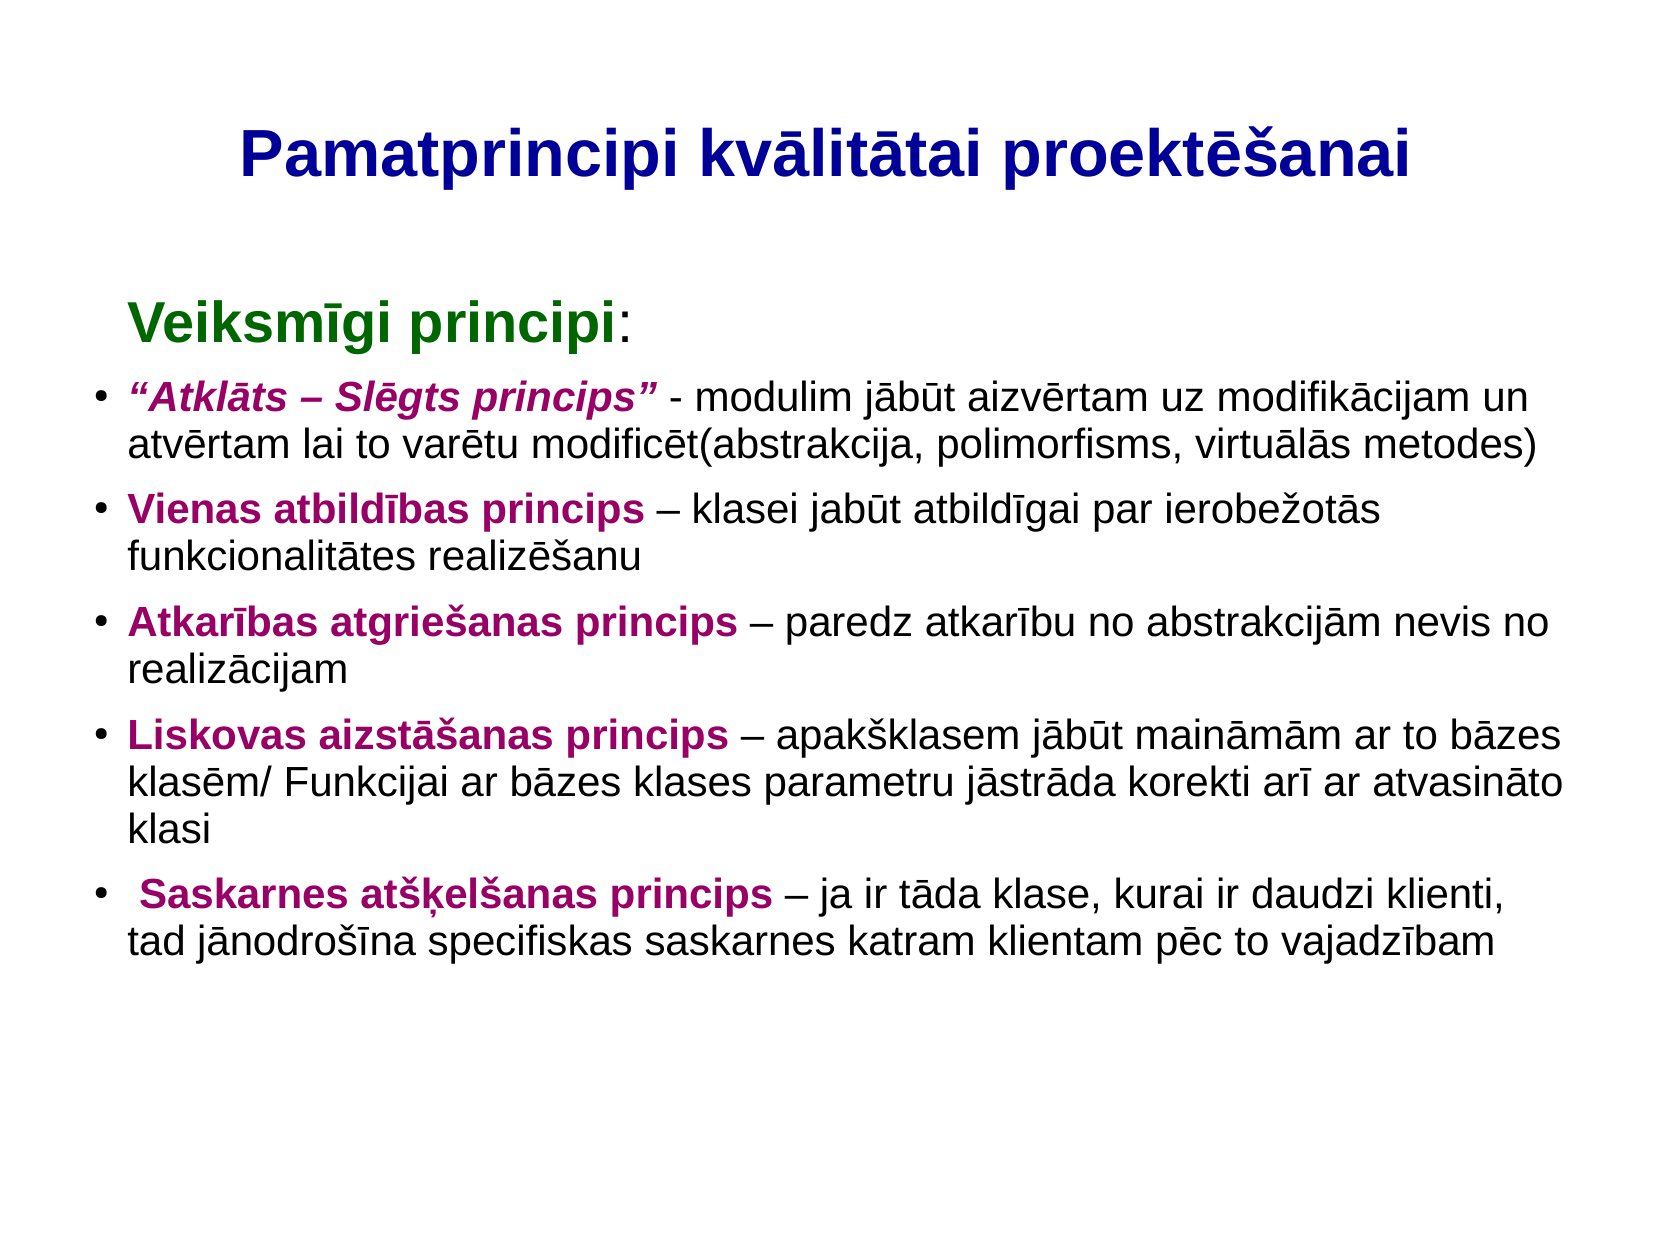

# Pamatprincipi kvālitātai proektēšanai
Veiksmīgi principi:
“Atklāts – Slēgts princips” - modulim jābūt aizvērtam uz modifikācijam un atvērtam lai to varētu modificēt(abstrakcija, polimorfisms, virtuālās metodes)
Vienas atbildības princips – klasei jabūt atbildīgai par ierobežotās funkcionalitātes realizēšanu
Atkarības atgriešanas princips – paredz atkarību no abstrakcijām nevis no realizācijam
Liskovas aizstāšanas princips – apakšklasem jābūt maināmām ar to bāzes klasēm/ Funkcijai ar bāzes klases parametru jāstrāda korekti arī ar atvasināto klasi
 Saskarnes atšķelšanas princips – ja ir tāda klase, kurai ir daudzi klienti, tad jānodrošīna specifiskas saskarnes katram klientam pēc to vajadzībam